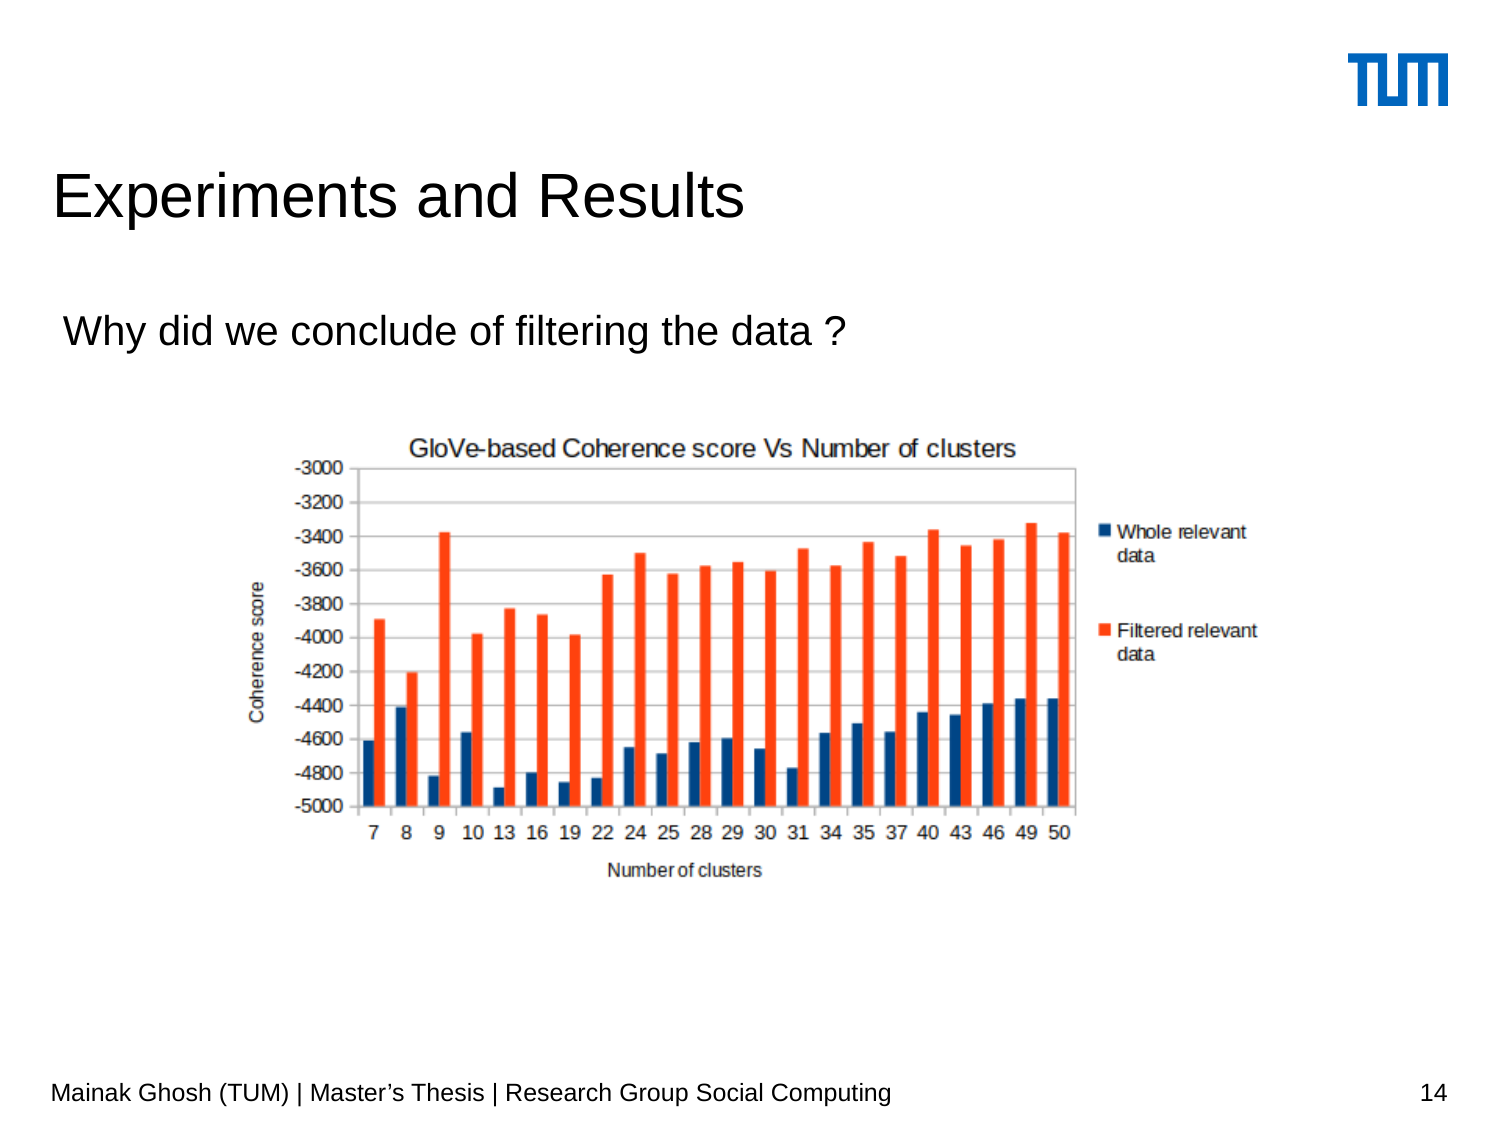

# Experiments and Results
Why did we conclude of filtering the data ?
Mainak Ghosh (TUM) | Master’s Thesis | Research Group Social Computing